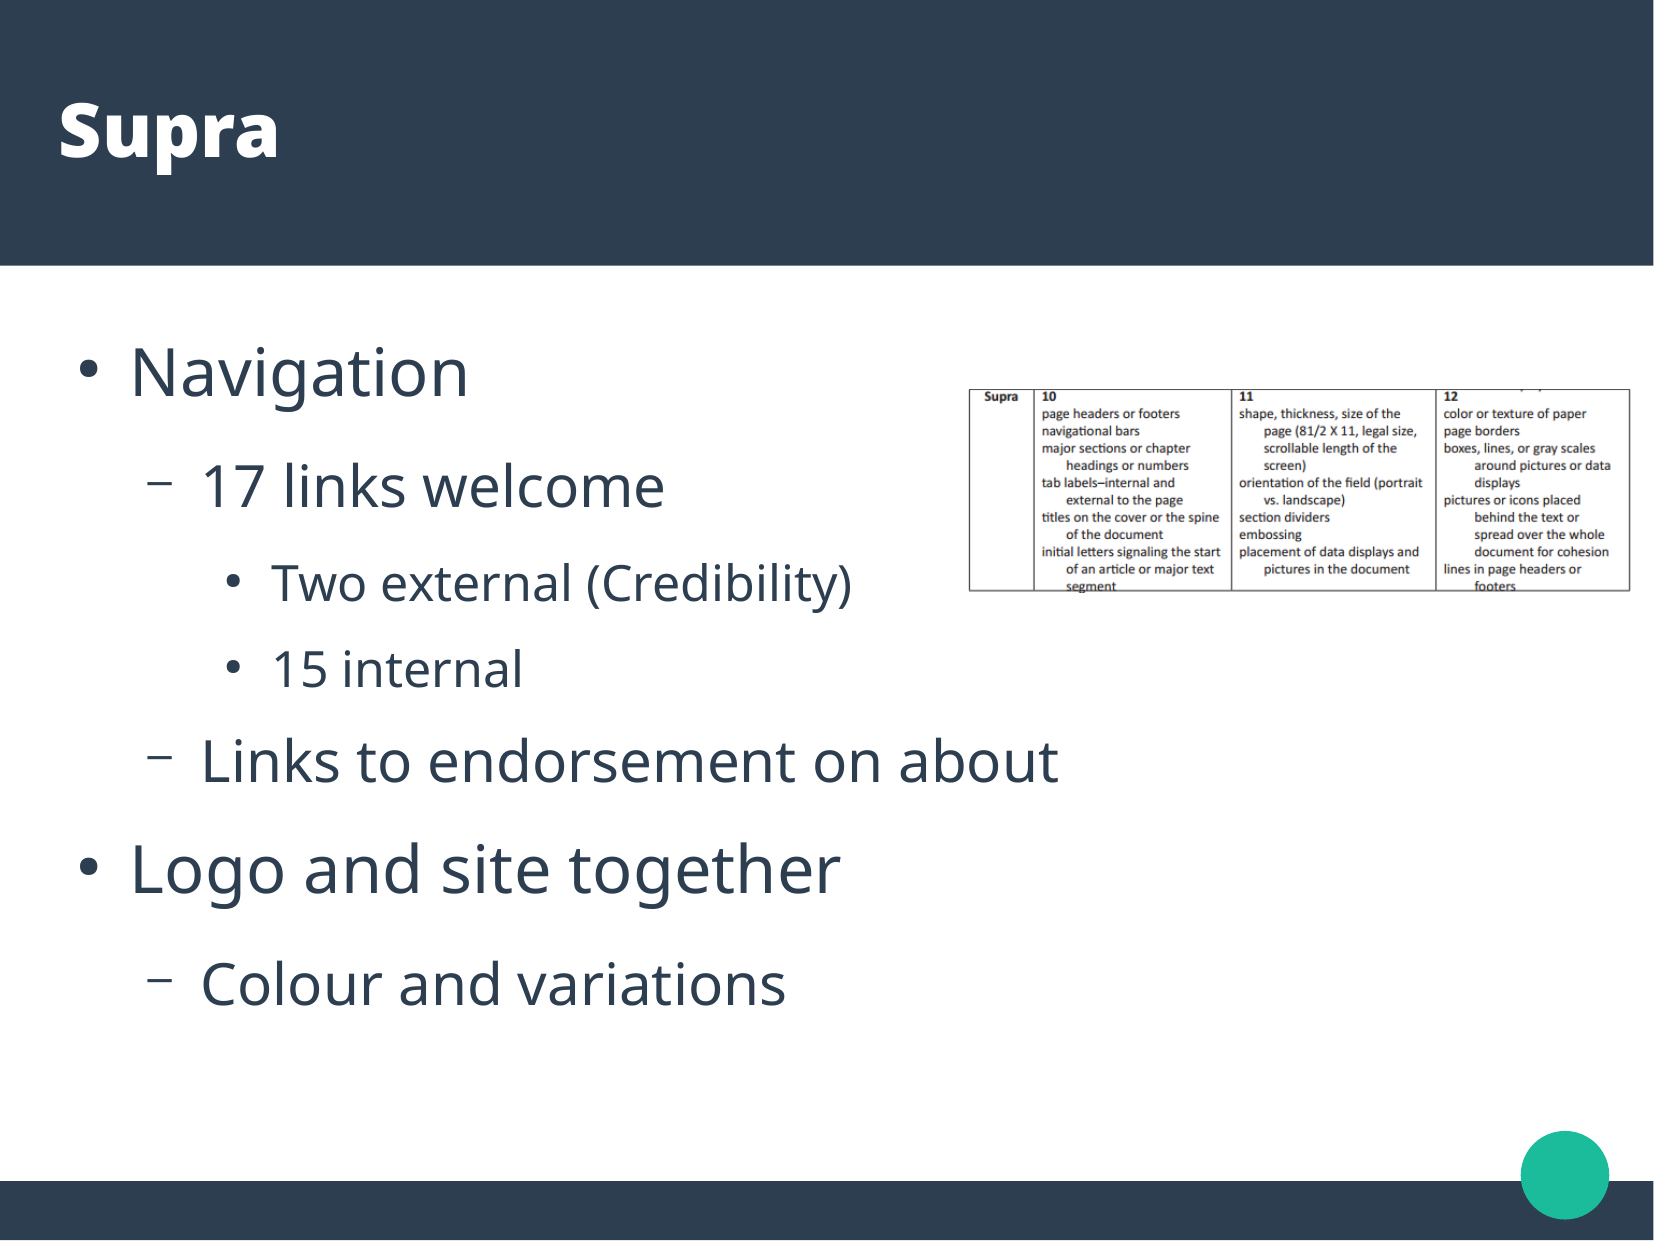

# Supra
Navigation
17 links welcome
Two external (Credibility)
15 internal
Links to endorsement on about
Logo and site together
Colour and variations